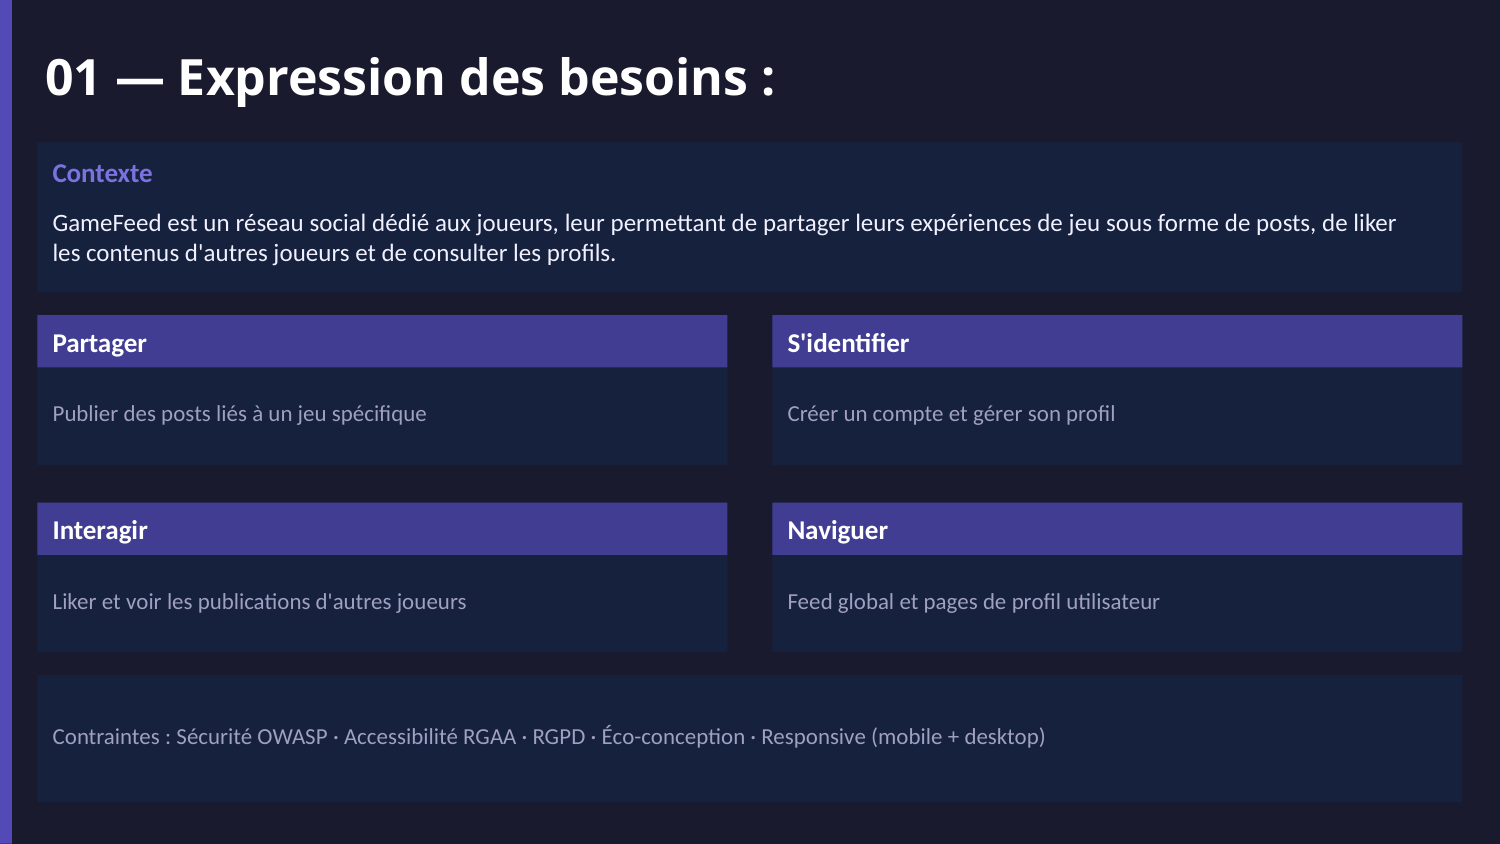

01 — Expression des besoins :
Contexte
GameFeed est un réseau social dédié aux joueurs, leur permettant de partager leurs expériences de jeu sous forme de posts, de liker les contenus d'autres joueurs et de consulter les profils.
Partager
S'identifier
Publier des posts liés à un jeu spécifique
Créer un compte et gérer son profil
Interagir
Naviguer
Liker et voir les publications d'autres joueurs
Feed global et pages de profil utilisateur
Contraintes : Sécurité OWASP · Accessibilité RGAA · RGPD · Éco-conception · Responsive (mobile + desktop)